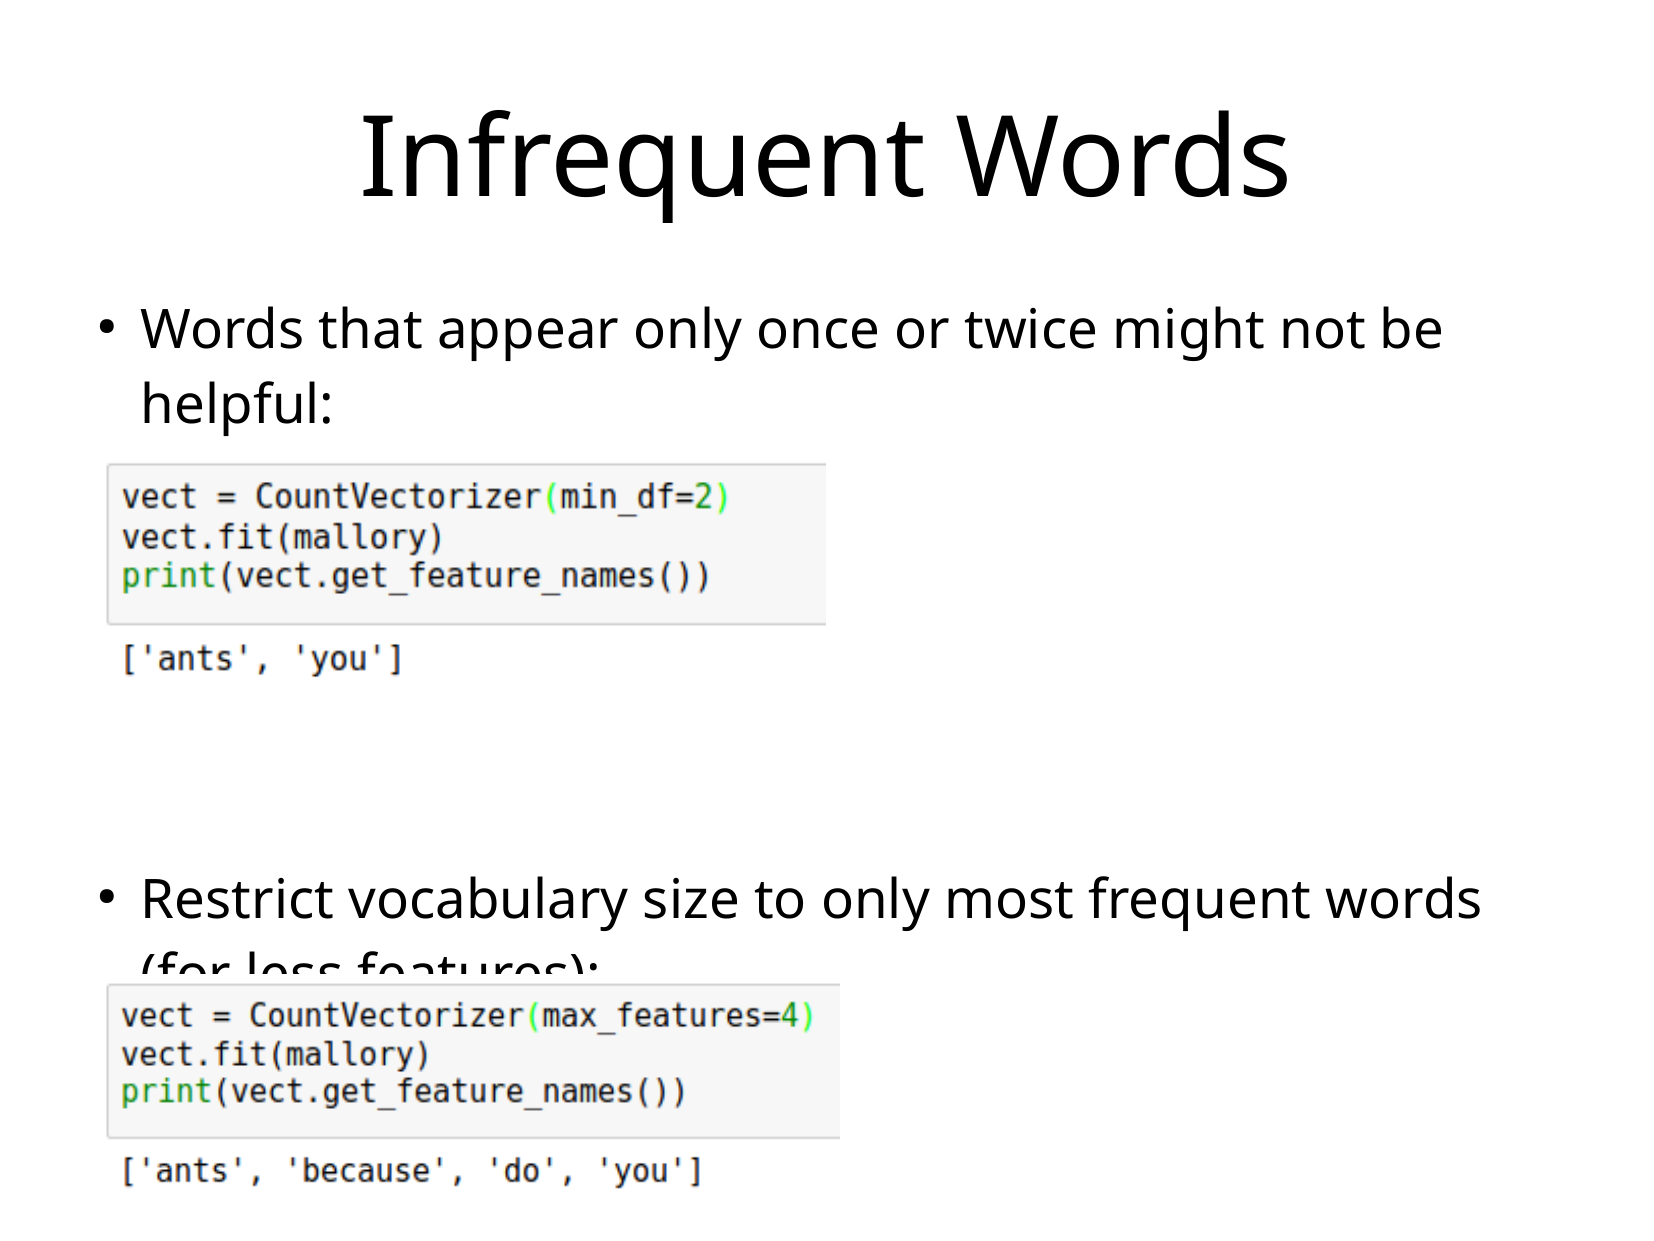

# Infrequent Words
Words that appear only once or twice might not be helpful:
Restrict vocabulary size to only most frequent words (for less features):